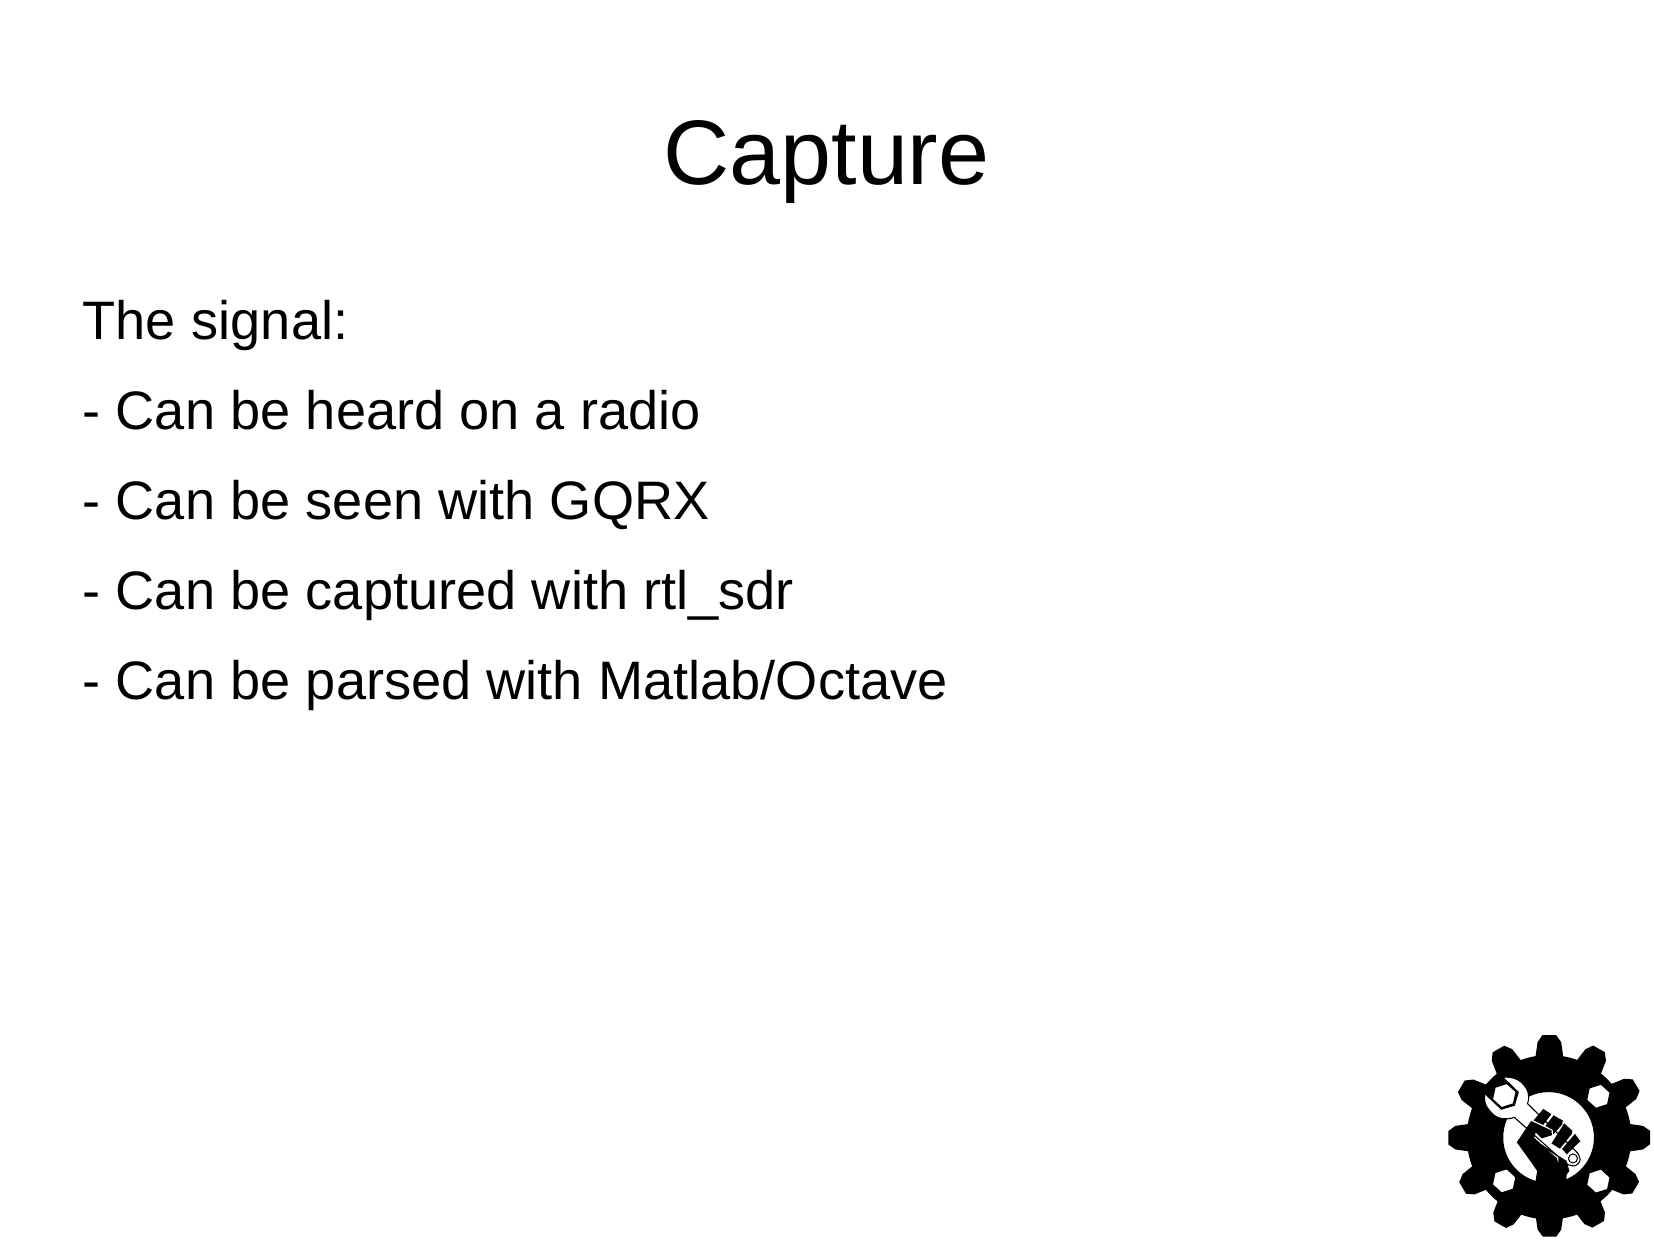

# Capture
The signal:
- Can be heard on a radio
- Can be seen with GQRX
- Can be captured with rtl_sdr
- Can be parsed with Matlab/Octave